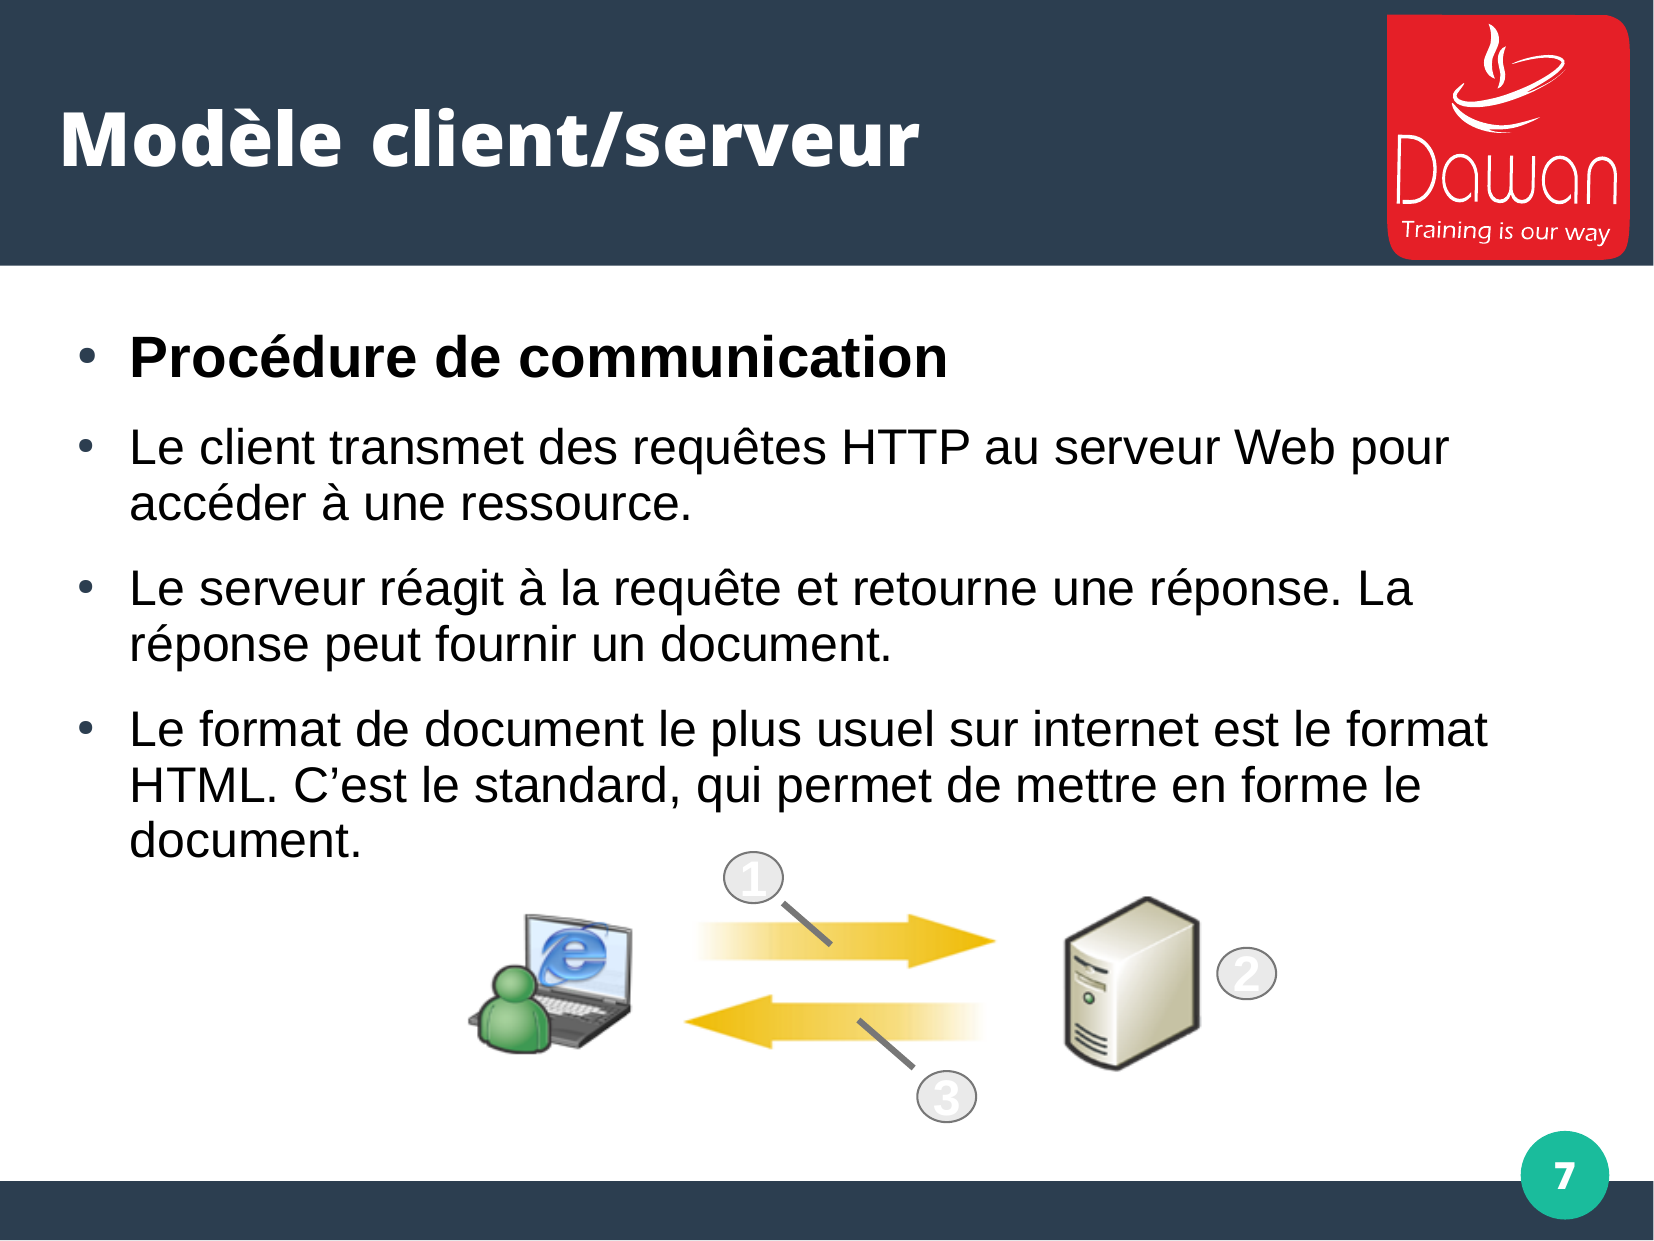

# Modèle client/serveur
Procédure de communication
Le client transmet des requêtes HTTP au serveur Web pour accéder à une ressource.
Le serveur réagit à la requête et retourne une réponse. La réponse peut fournir un document.
Le format de document le plus usuel sur internet est le format HTML. C’est le standard, qui permet de mettre en forme le document.
1
2
3
7